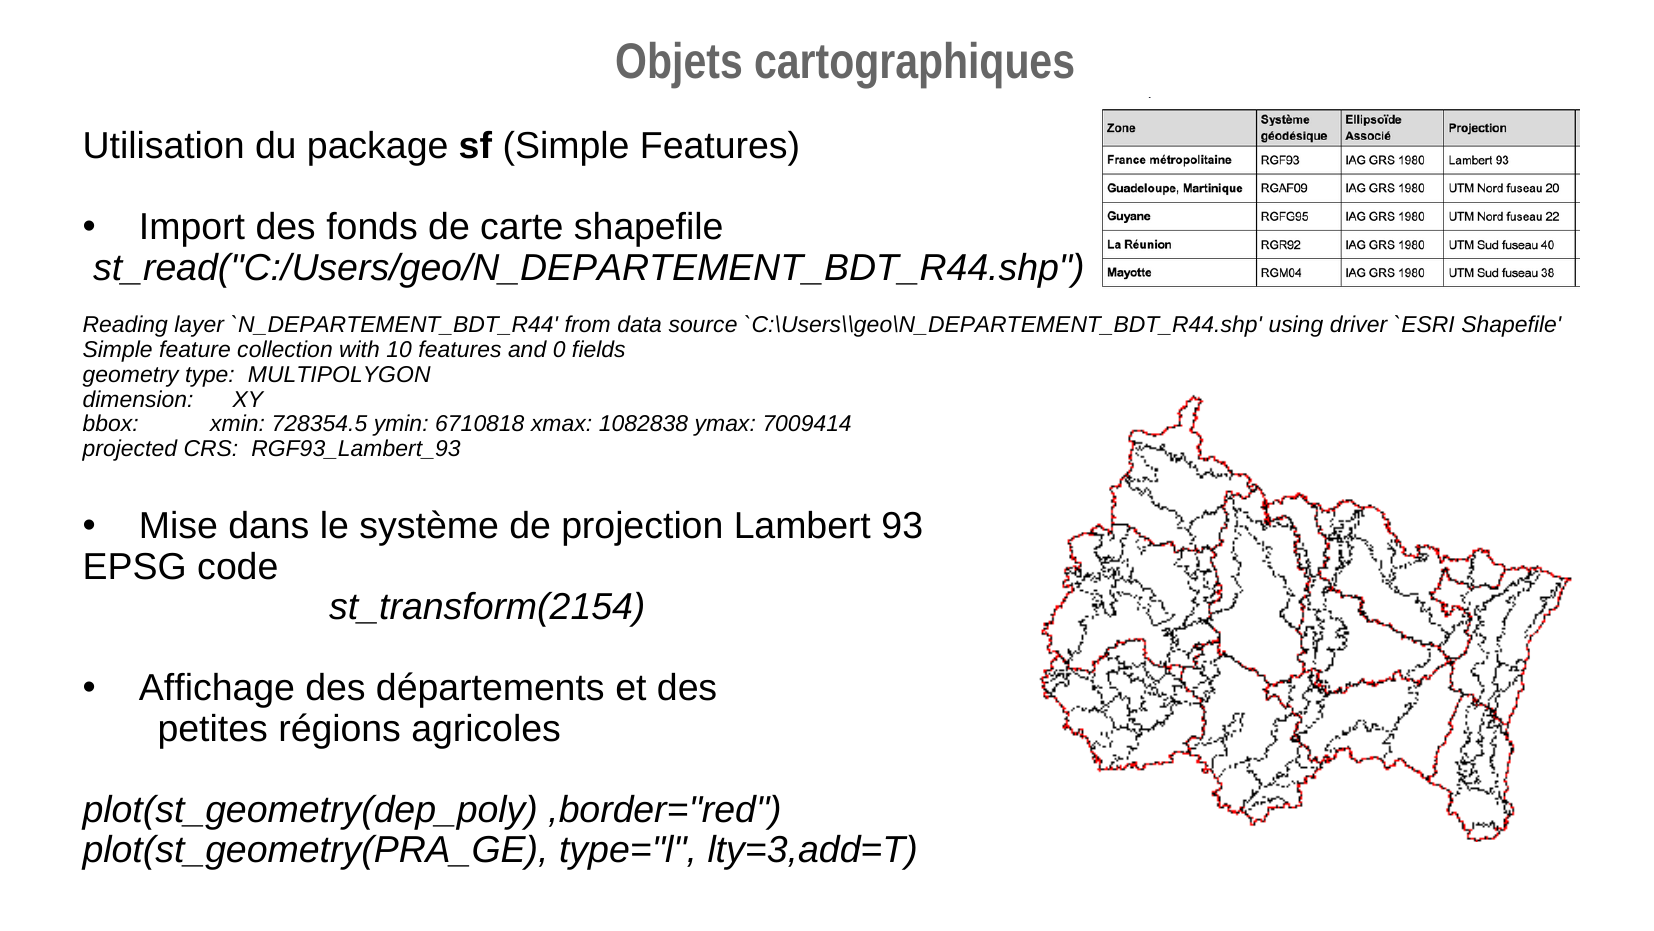

# Objets cartographiques
Utilisation du package sf (Simple Features)
Import des fonds de carte shapefile
 st_read("C:/Users/geo/N_DEPARTEMENT_BDT_R44.shp")
Reading layer `N_DEPARTEMENT_BDT_R44' from data source `C:\Users\\geo\N_DEPARTEMENT_BDT_R44.shp' using driver `ESRI Shapefile'
Simple feature collection with 10 features and 0 fields
geometry type: MULTIPOLYGON
dimension: XY
bbox: xmin: 728354.5 ymin: 6710818 xmax: 1082838 ymax: 7009414
projected CRS: RGF93_Lambert_93
Mise dans le système de projection Lambert 93
EPSG code
 st_transform(2154)
Affichage des départements et des
	petites régions agricoles
plot(st_geometry(dep_poly) ,border="red")
plot(st_geometry(PRA_GE), type="l", lty=3,add=T)